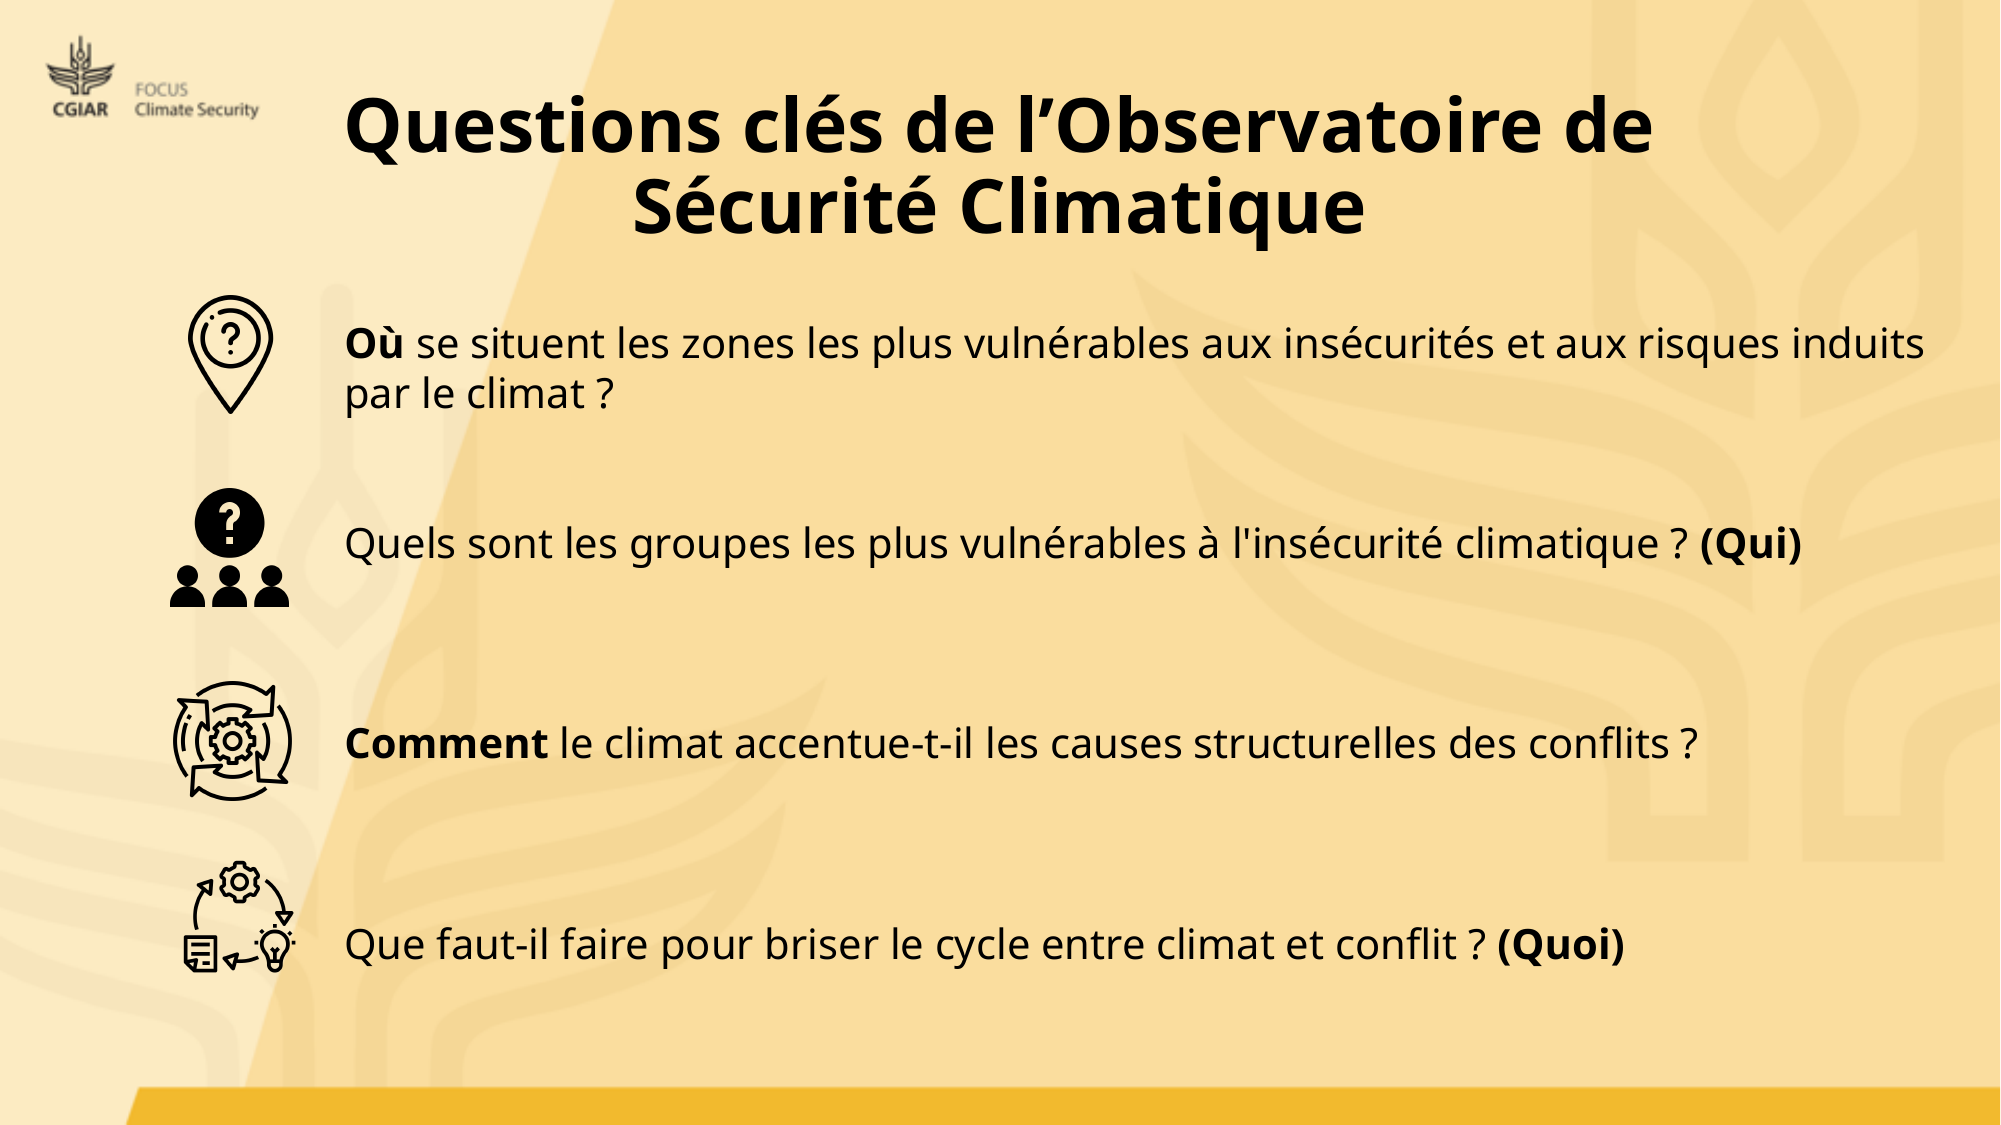

# Questions clés de l’Observatoire de Sécurité Climatique
Où se situent les zones les plus vulnérables aux insécurités et aux risques induits par le climat ?
Quels sont les groupes les plus vulnérables à l'insécurité climatique ? (Qui)
Comment le climat accentue-t-il les causes structurelles des conflits ?
Que faut-il faire pour briser le cycle entre climat et conflit ? (Quoi)